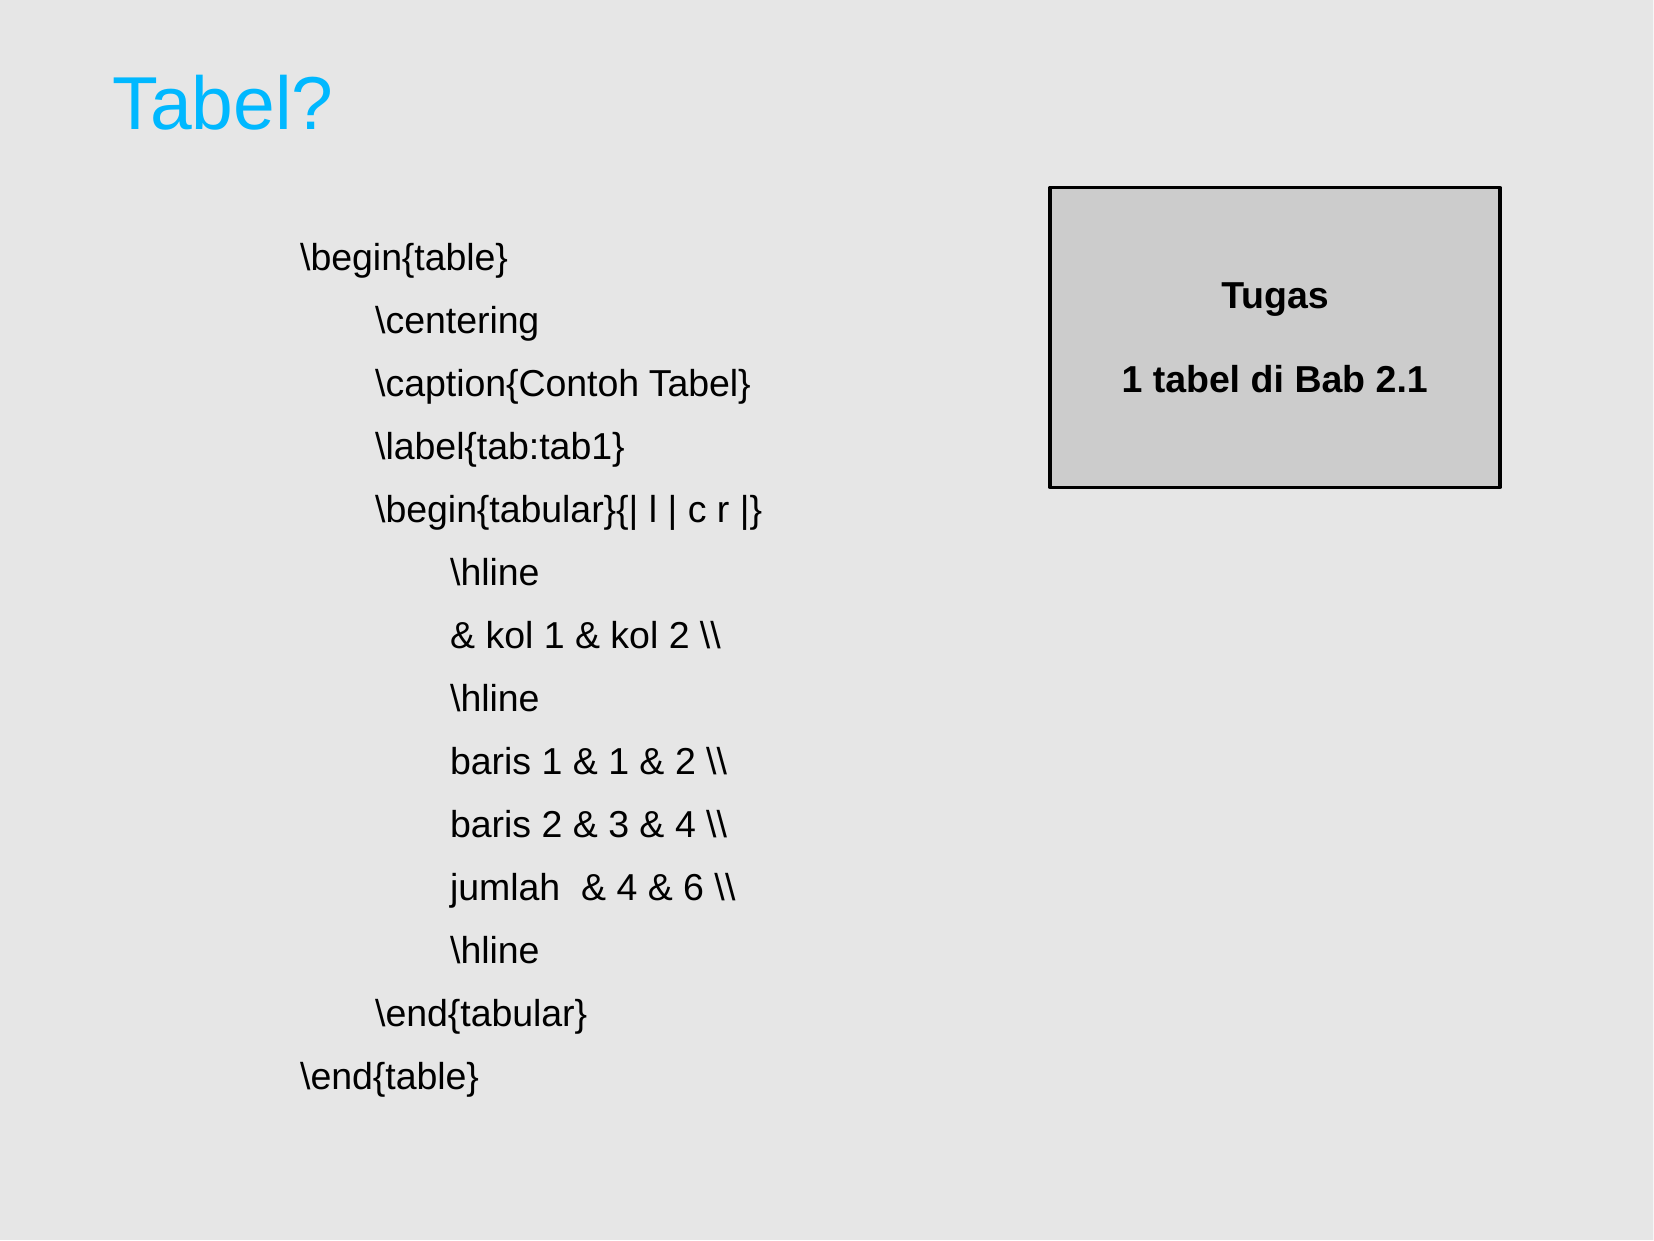

# Tabel?
Tugas
1 tabel di Bab 2.1
\begin{table}
	\centering
	\caption{Contoh Tabel}
	\label{tab:tab1}
	\begin{tabular}{| l | c r |}
		\hline
		& kol 1 & kol 2 \\
		\hline
		baris 1 & 1 & 2 \\
		baris 2 & 3 & 4 \\
		jumlah & 4 & 6 \\
		\hline
	\end{tabular}
\end{table}